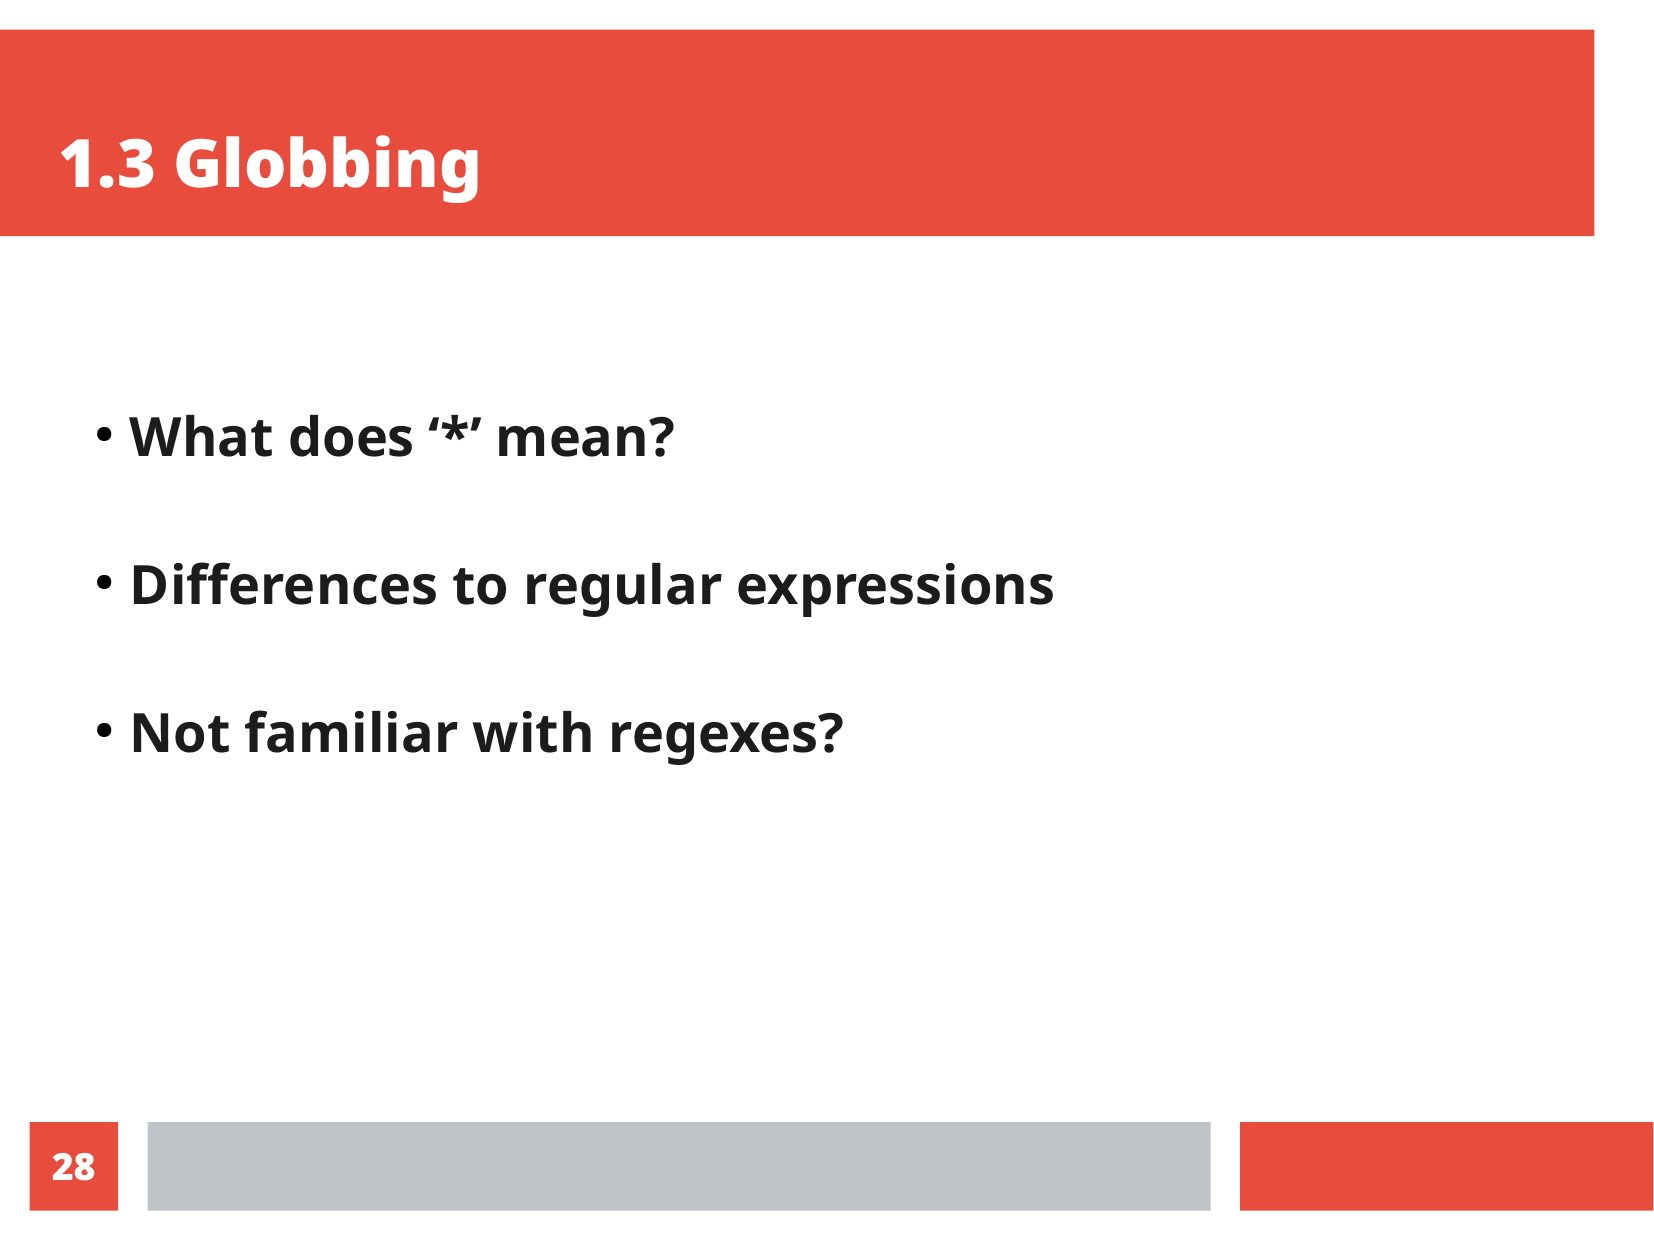

# 1.3 Globbing
What does ‘*’ mean?
Differences to regular expressions
Not familiar with regexes?
28